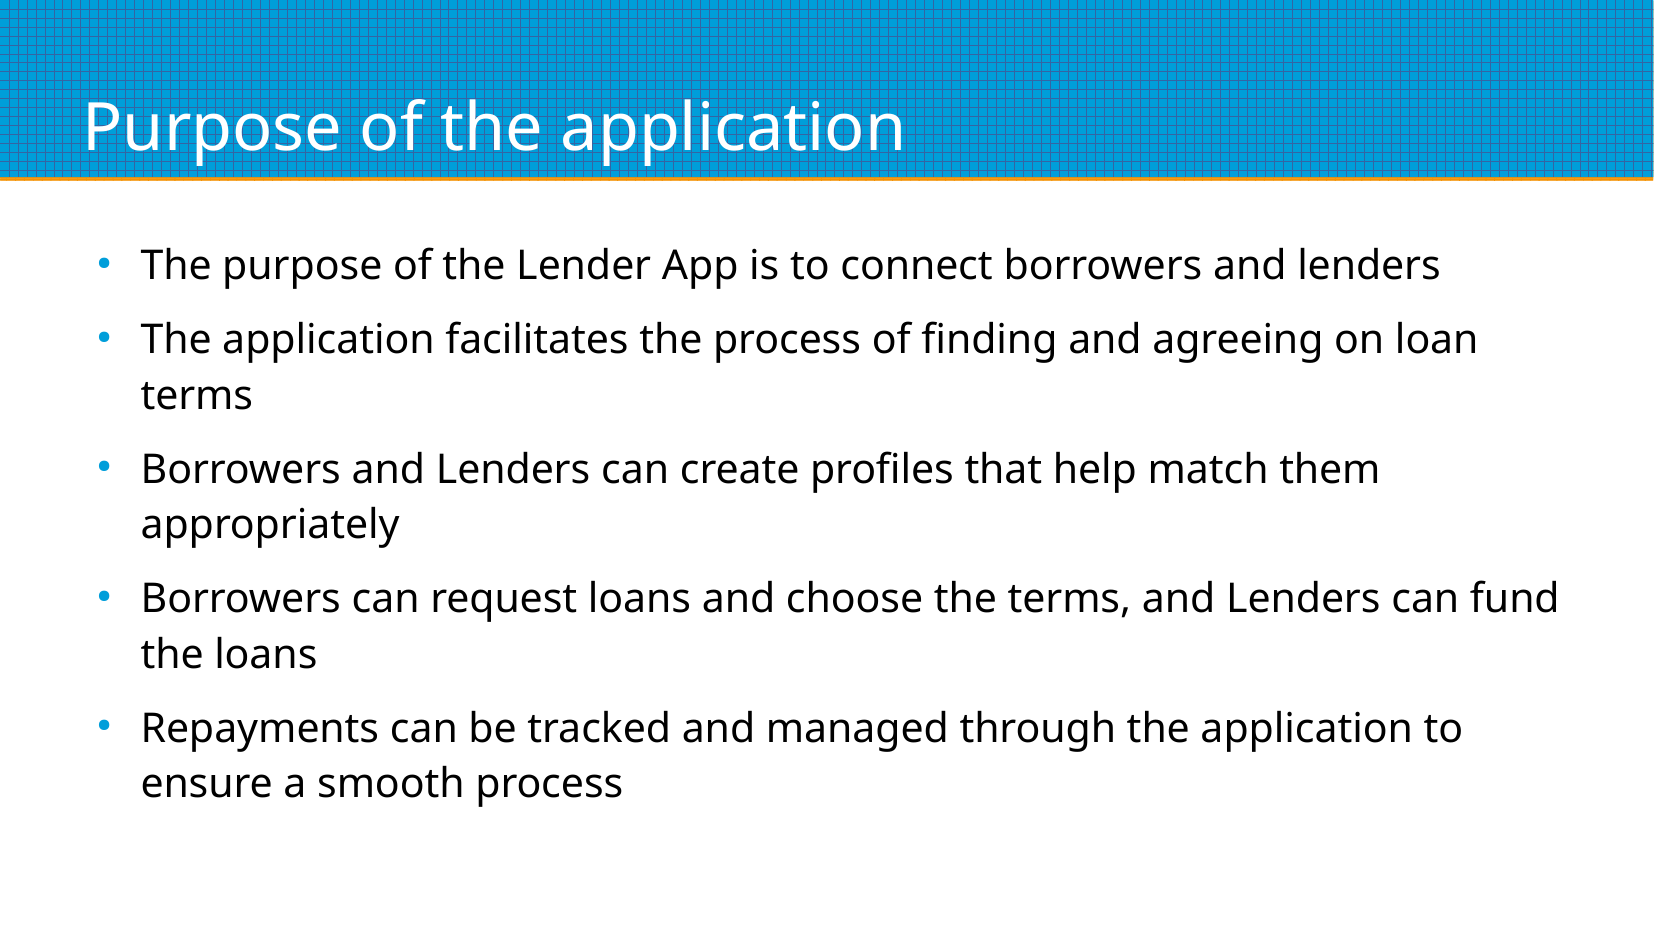

# Purpose of the application
The purpose of the Lender App is to connect borrowers and lenders
The application facilitates the process of finding and agreeing on loan terms
Borrowers and Lenders can create profiles that help match them appropriately
Borrowers can request loans and choose the terms, and Lenders can fund the loans
Repayments can be tracked and managed through the application to ensure a smooth process